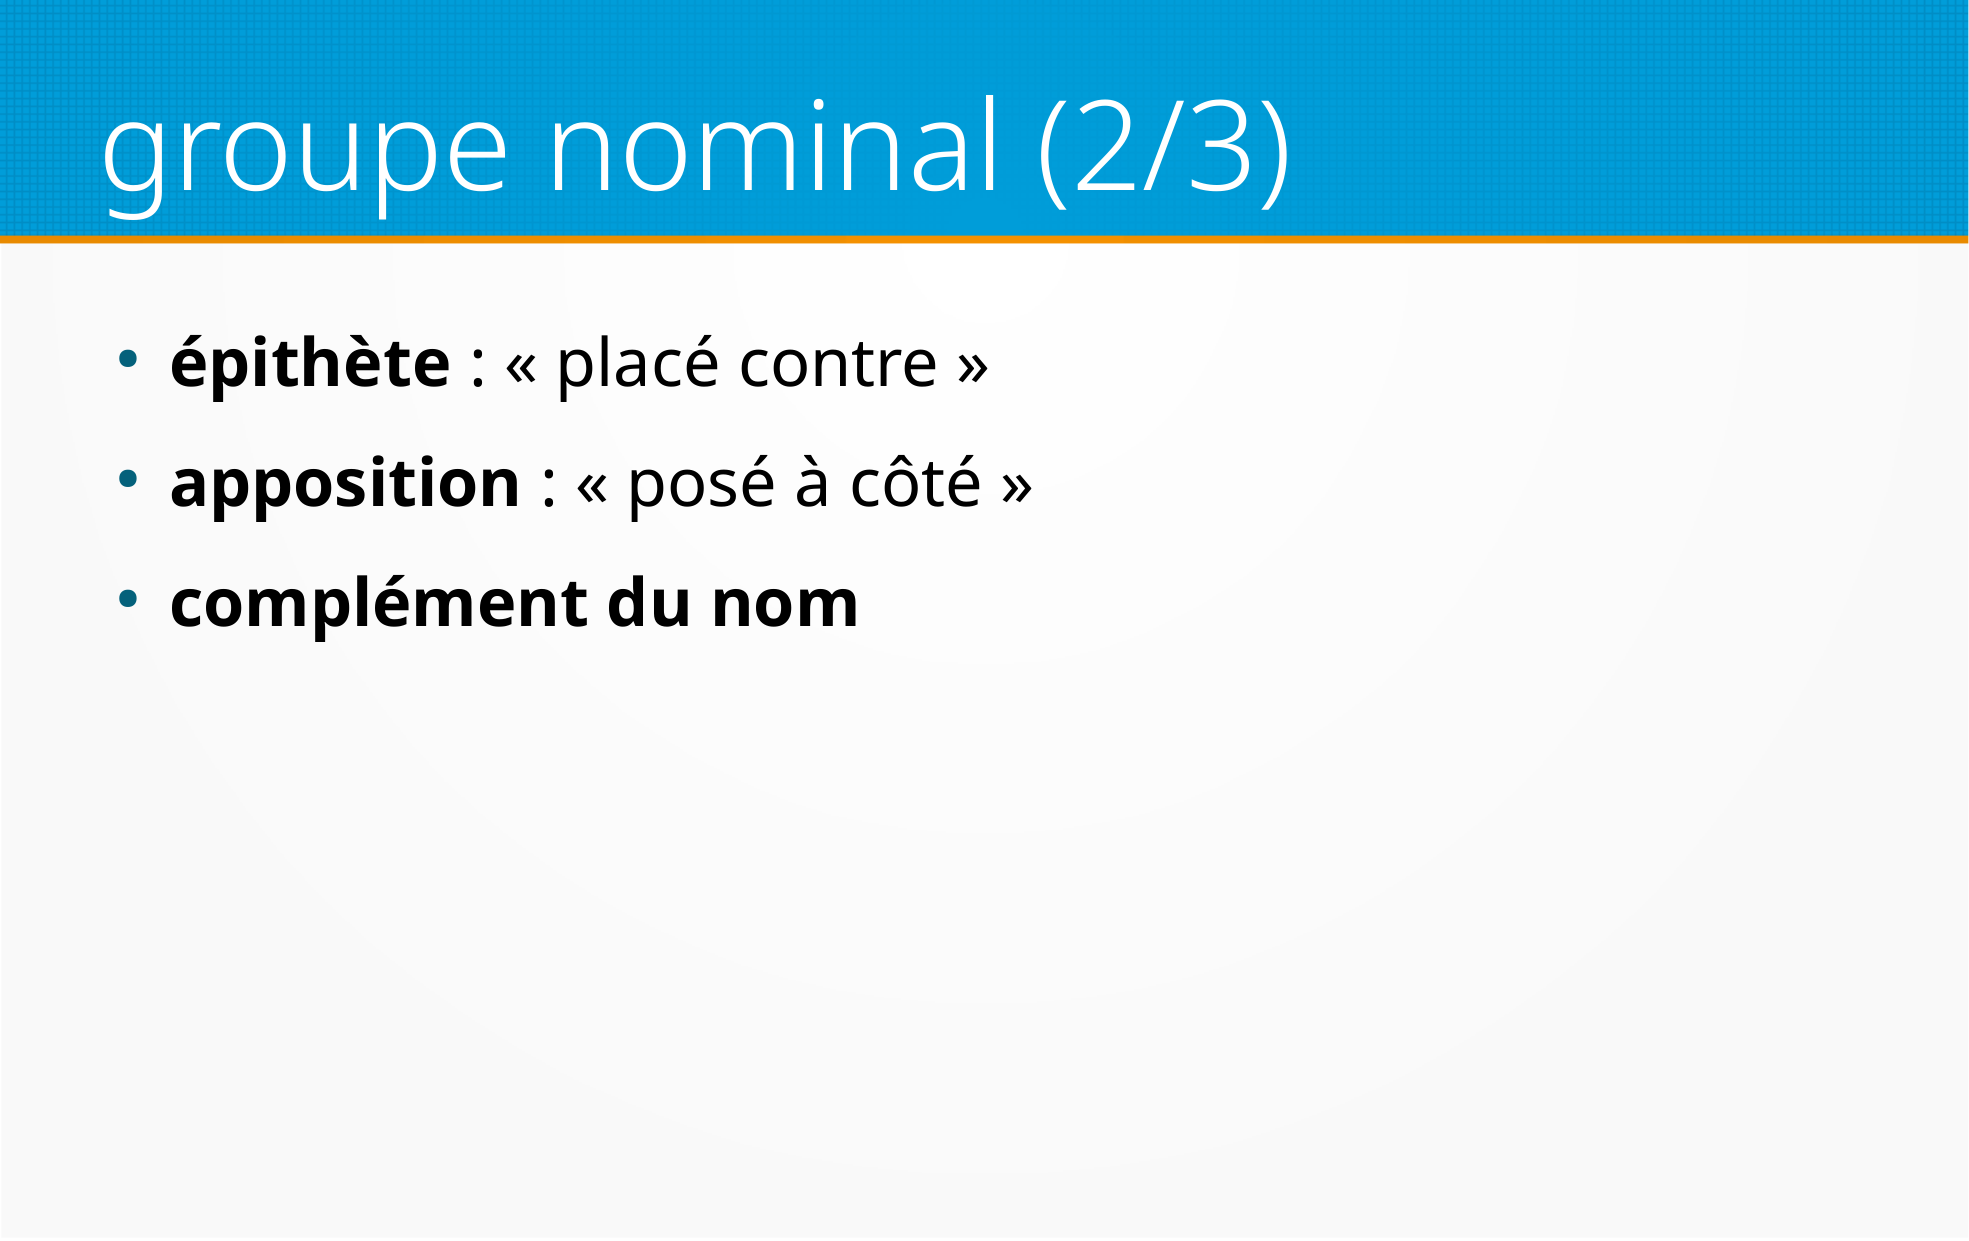

# groupe nominal (2/3)
épithète : « placé contre »
apposition : « posé à côté »
complément du nom